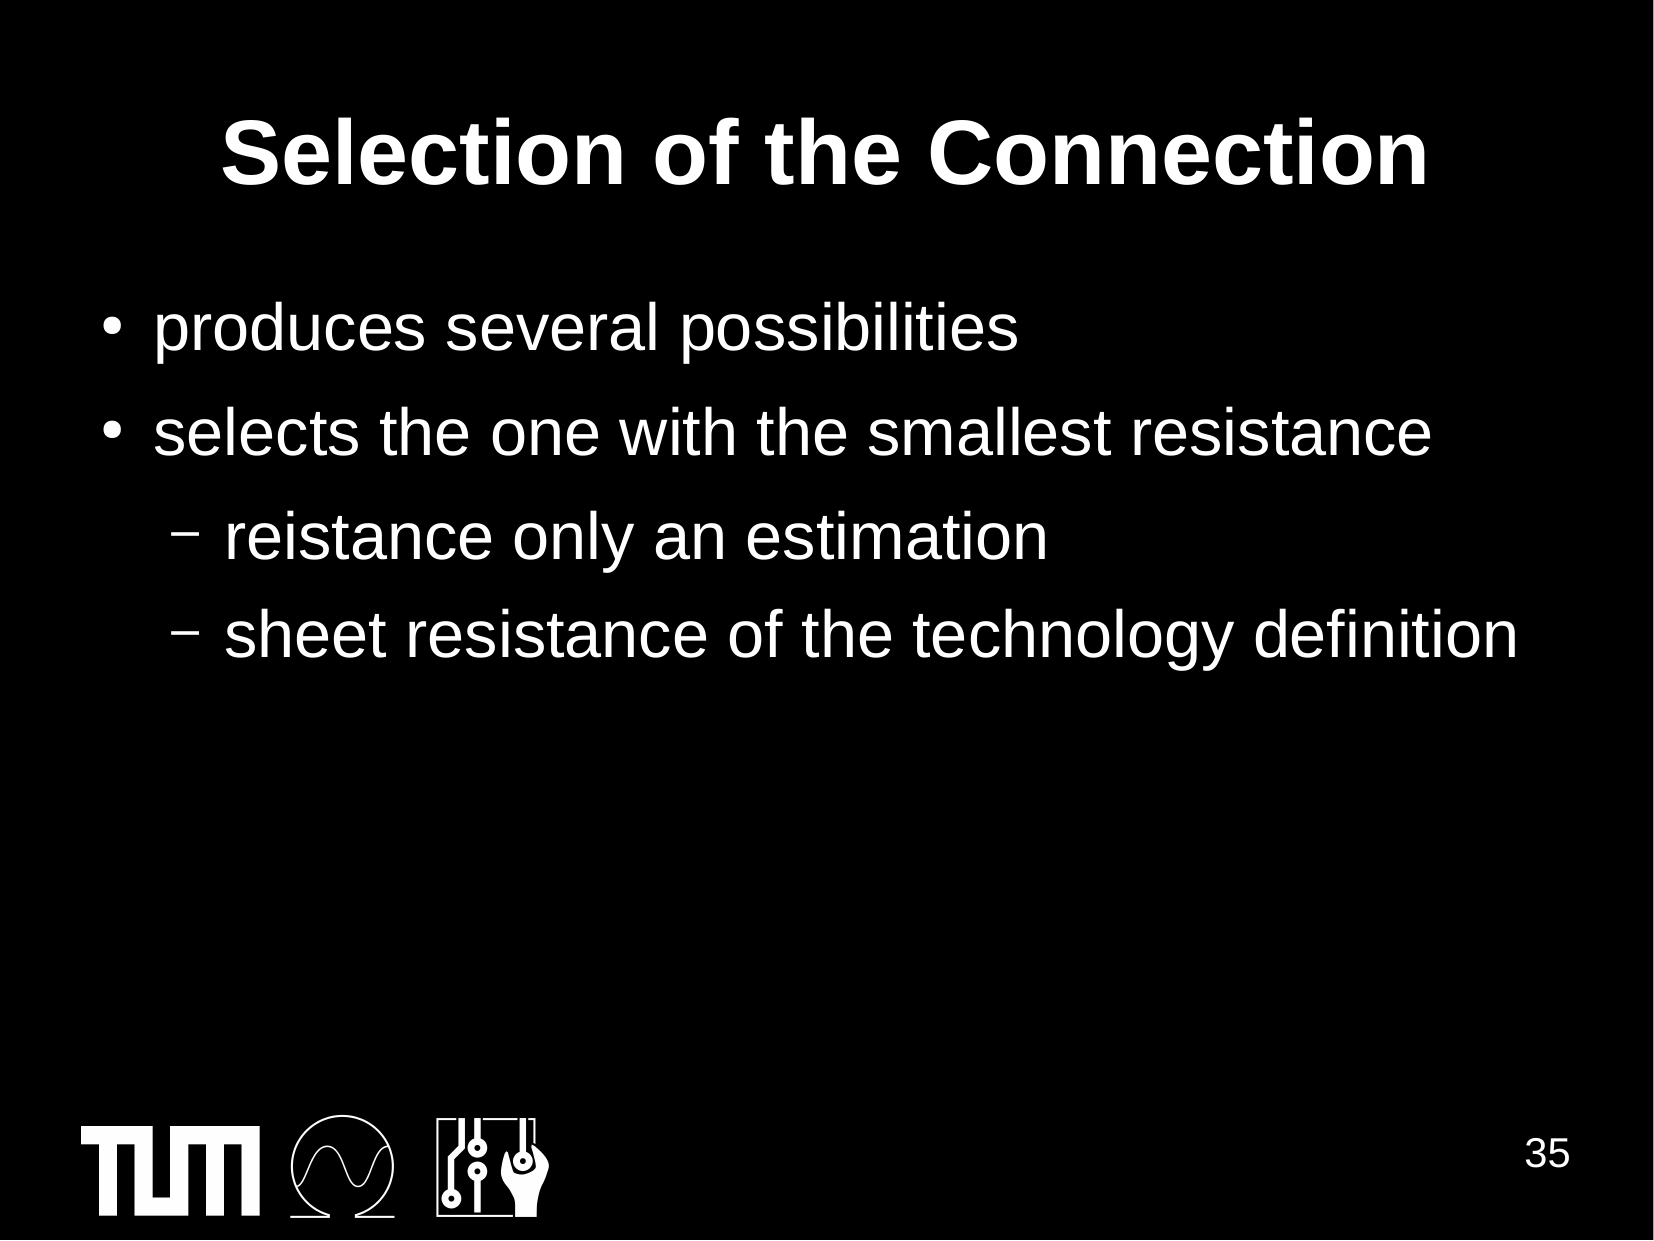

# Selection of the Connection
produces several possibilities
selects the one with the smallest resistance
reistance only an estimation
sheet resistance of the technology definition
35